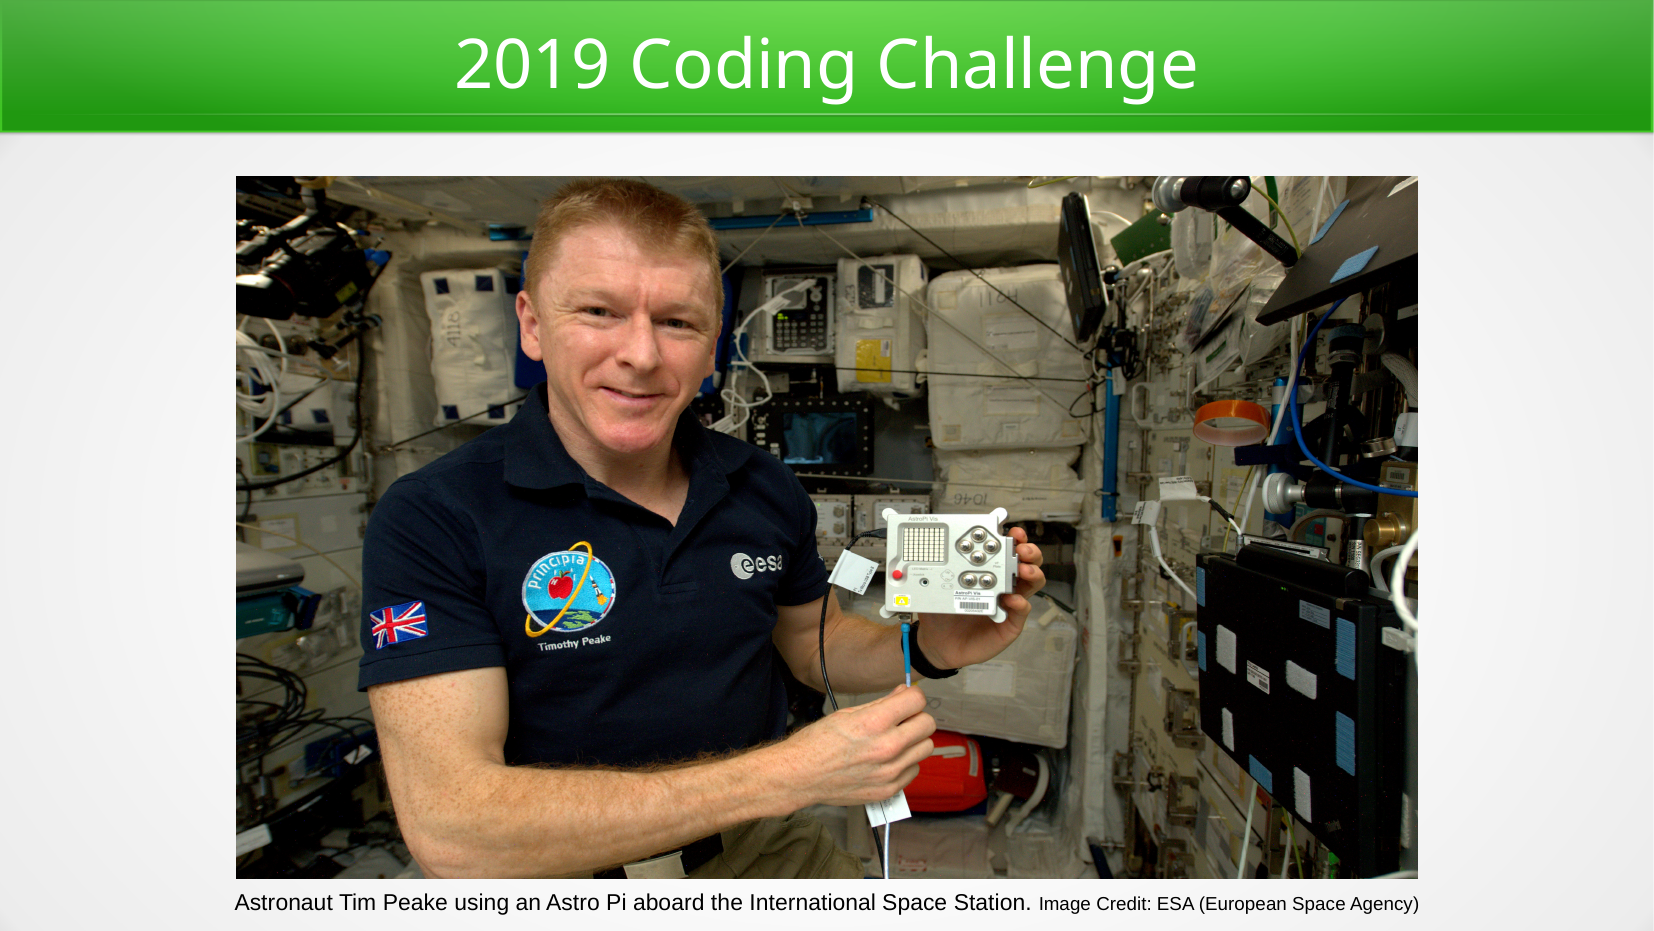

# 2019 Coding Challenge
Astronaut Tim Peake using an Astro Pi aboard the International Space Station. Image Credit: ESA (European Space Agency)